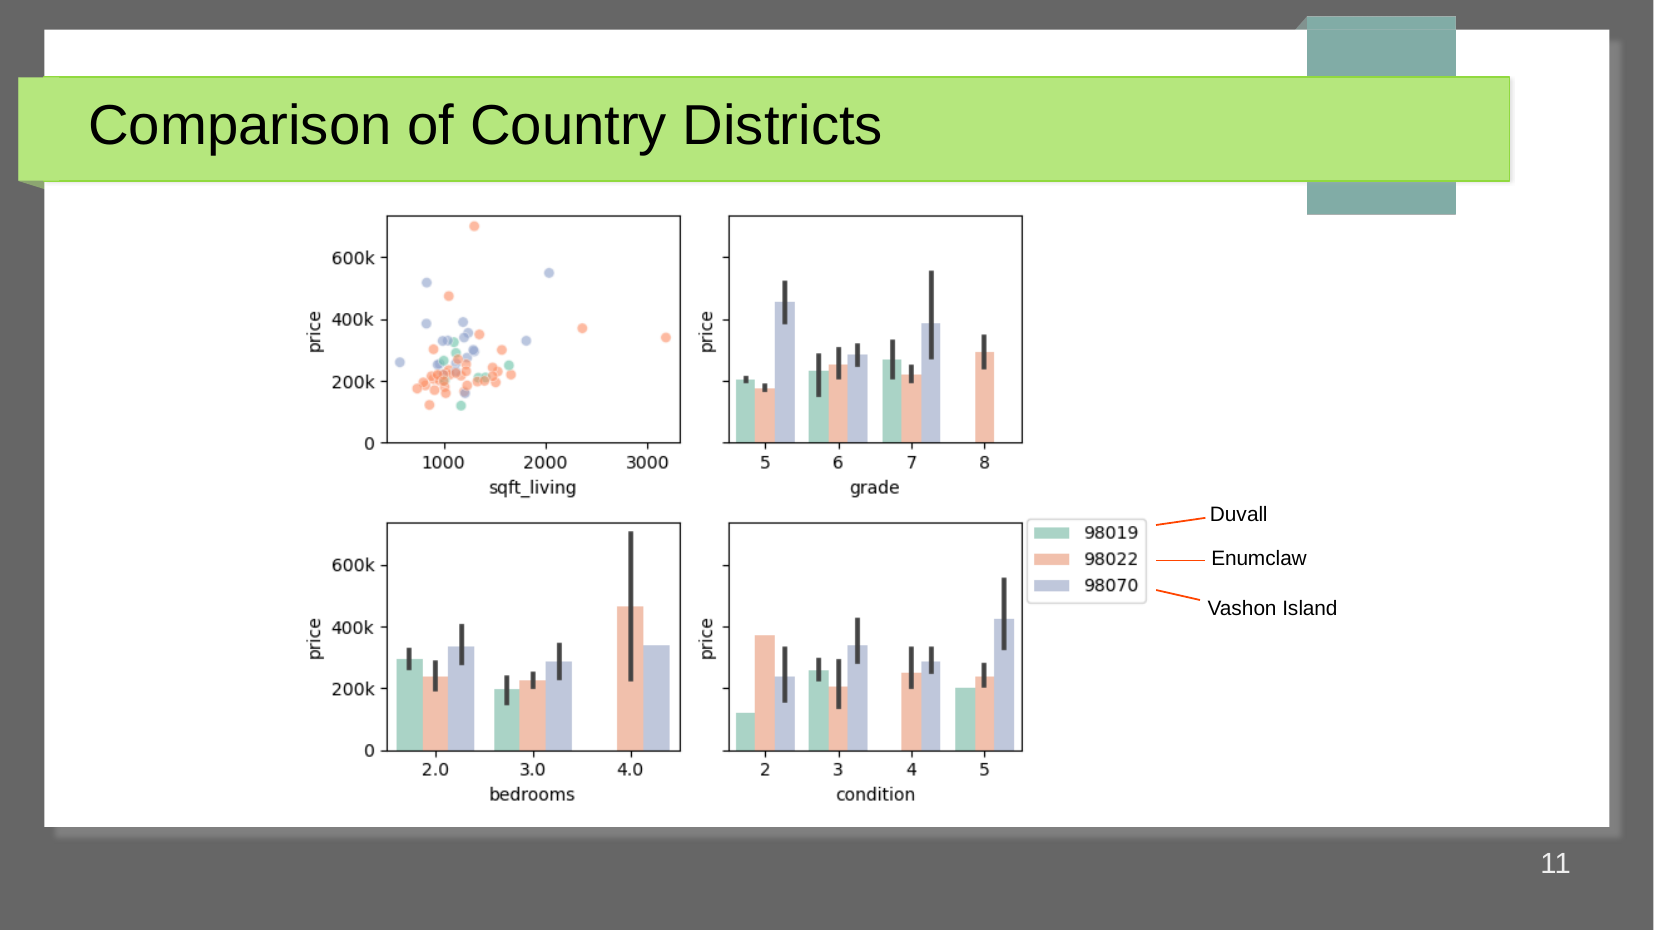

# Comparison of Country Districts
Duvall
Enumclaw
Vashon Island
11